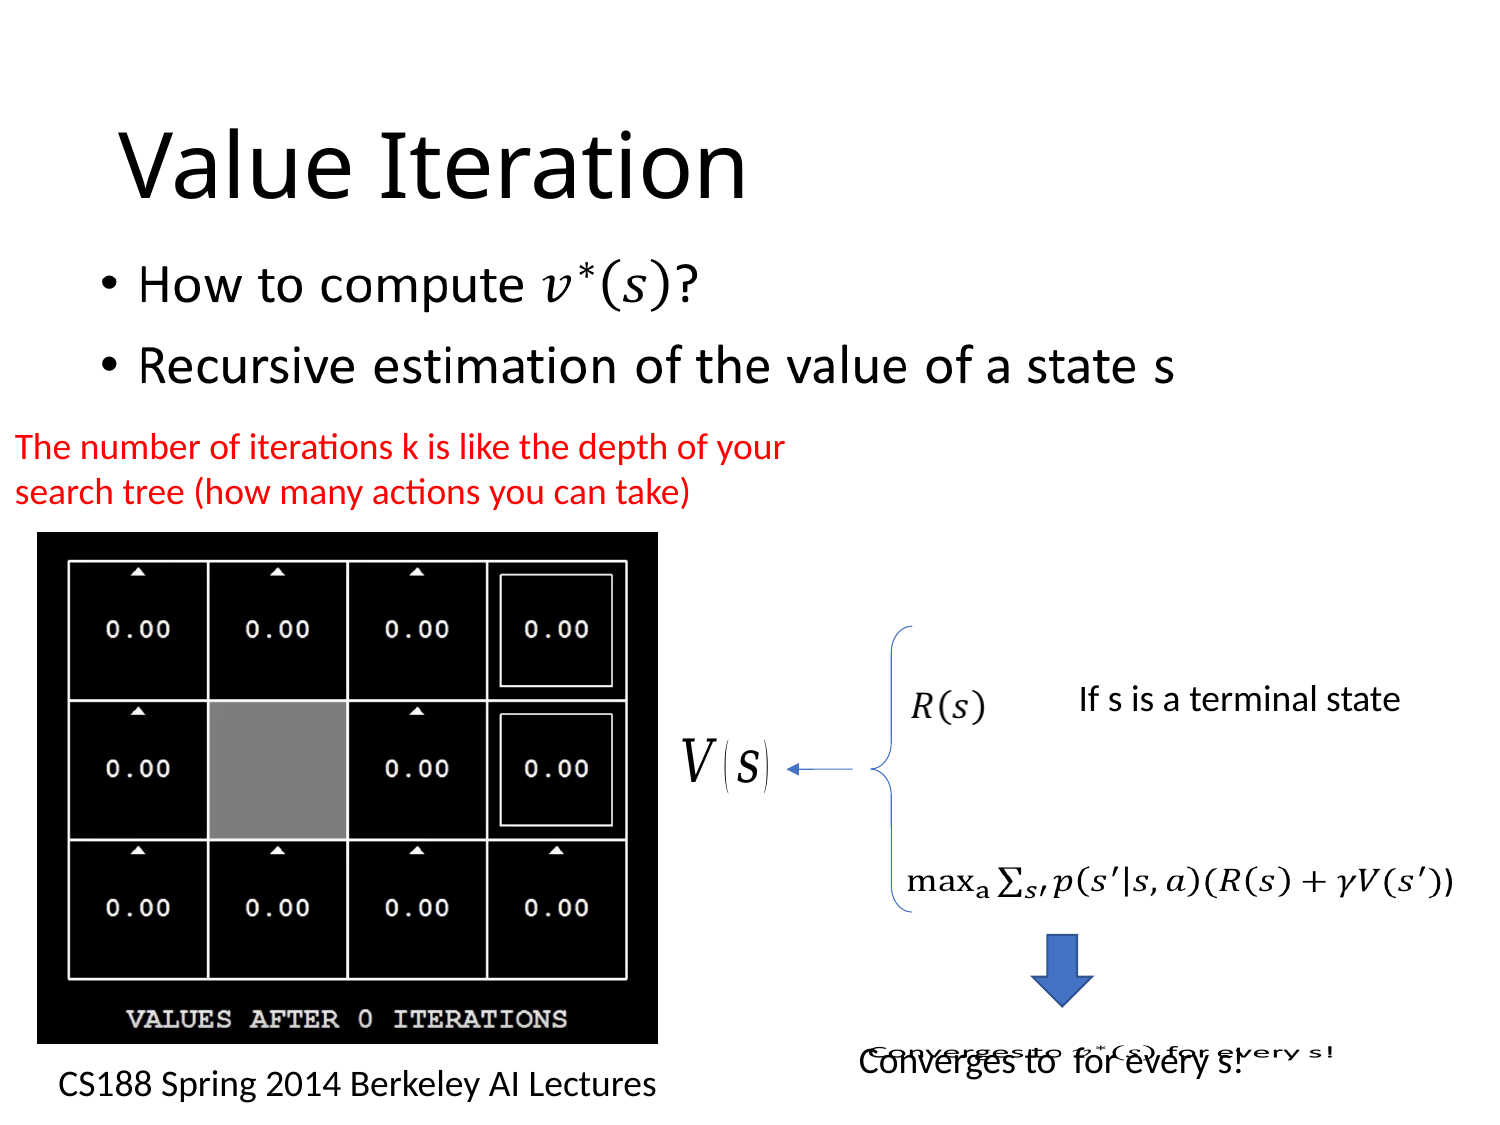

# Value Iteration
The number of iterations k is like the depth of your search tree (how many actions you can take)
If s is a terminal state
Converges to for every s!
CS188 Spring 2014 Berkeley AI Lectures